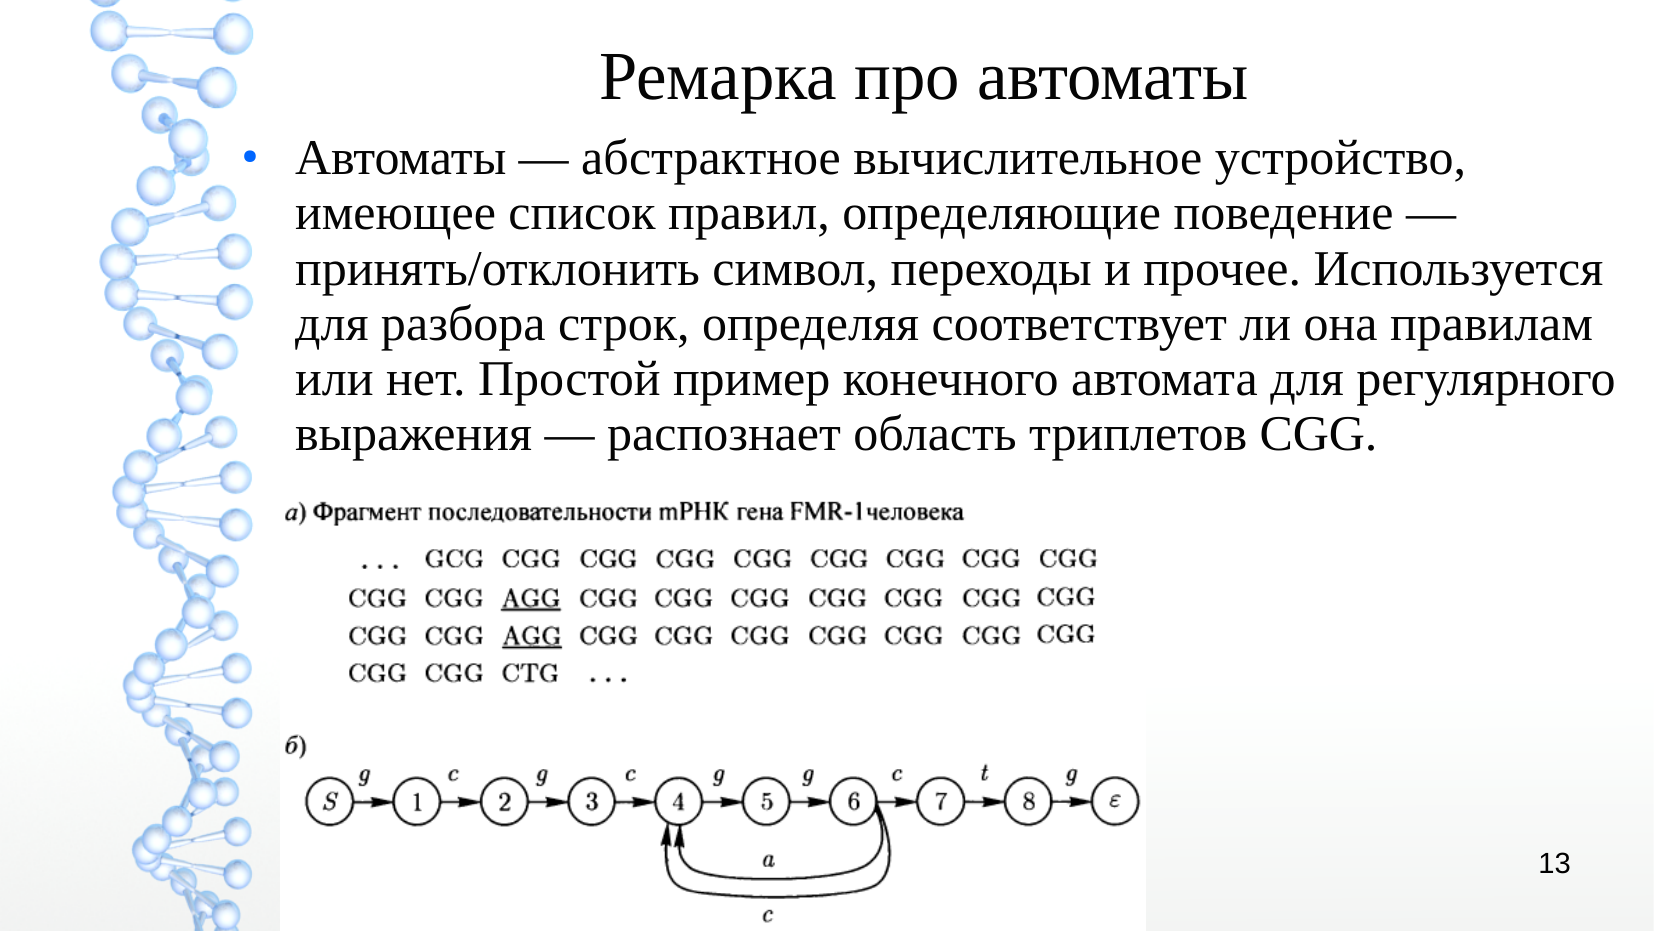

# Ремарка про автоматы
Автоматы — абстрактное вычислительное устройство, имеющее список правил, определяющие поведение — принять/отклонить символ, переходы и прочее. Используется для разбора строк, определяя соответствует ли она правилам или нет. Простой пример конечного автомата для регулярного выражения — распознает область триплетов CGG.
13